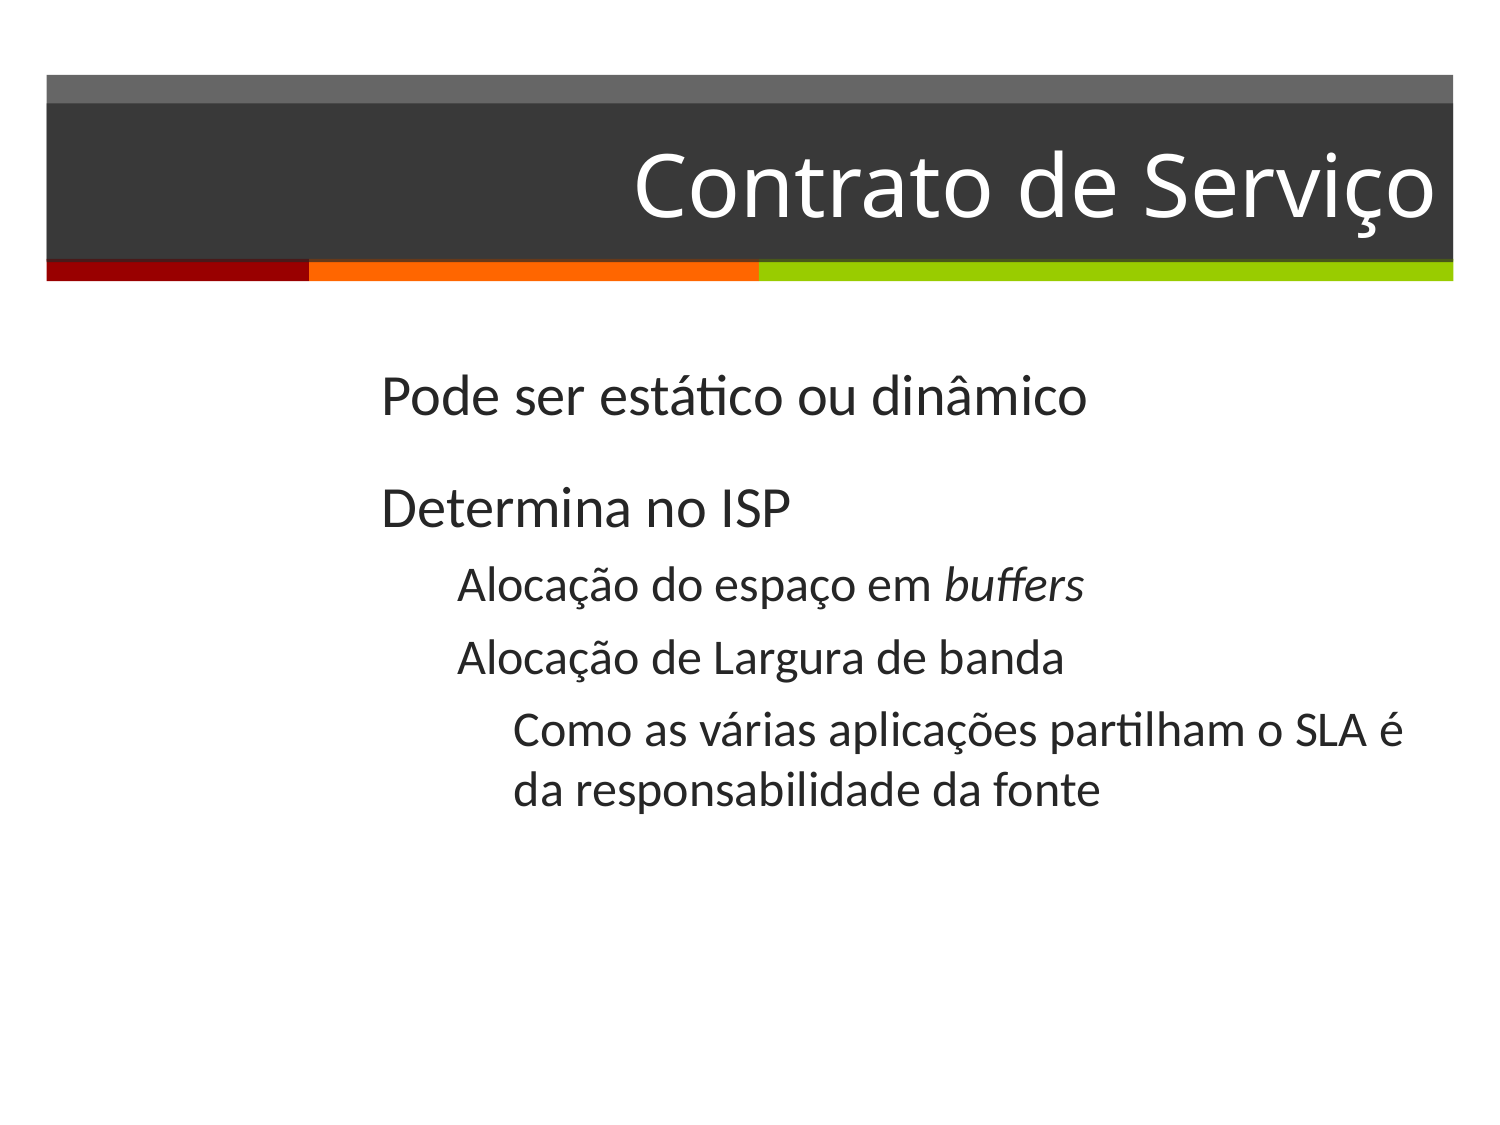

# Contrato de Serviço
Pode ser estático ou dinâmico
Determina no ISP
Alocação do espaço em buffers
Alocação de Largura de banda
Como as várias aplicações partilham o SLA é da responsabilidade da fonte